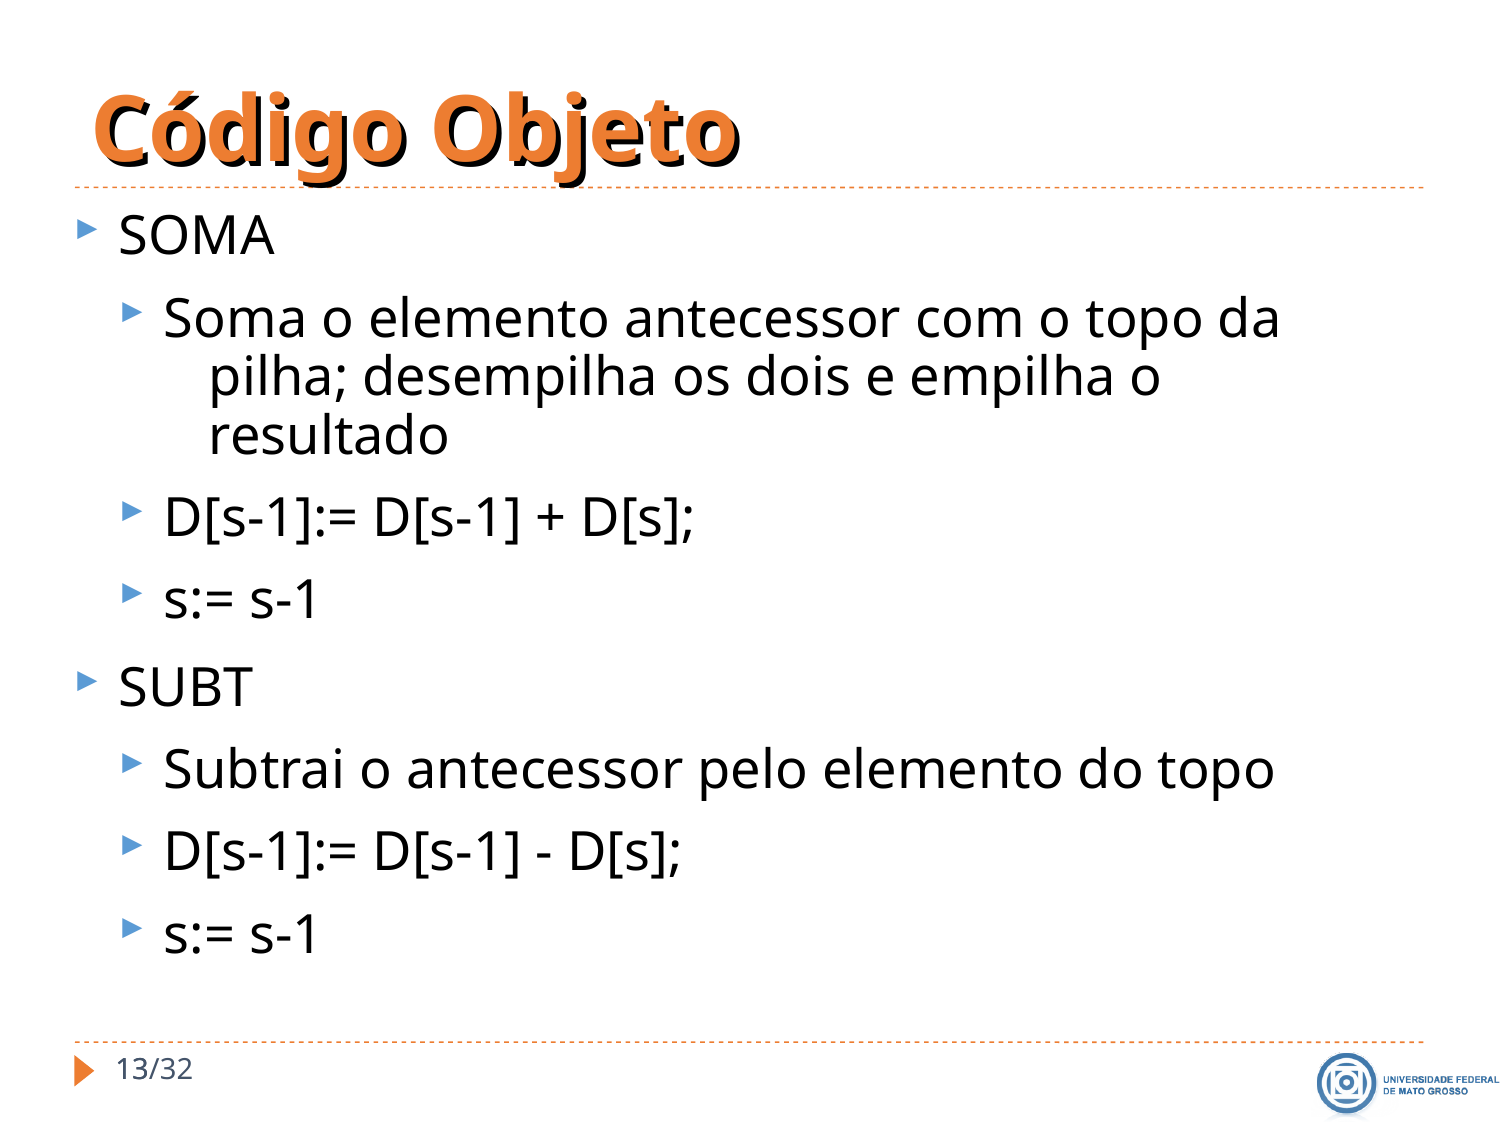

# Código Objeto
SOMA
Soma o elemento antecessor com o topo da pilha; desempilha os dois e empilha o resultado
D[s-1]:= D[s-1] + D[s];
s:= s-1
SUBT
Subtrai o antecessor pelo elemento do topo
D[s-1]:= D[s-1] - D[s];
s:= s-1
13